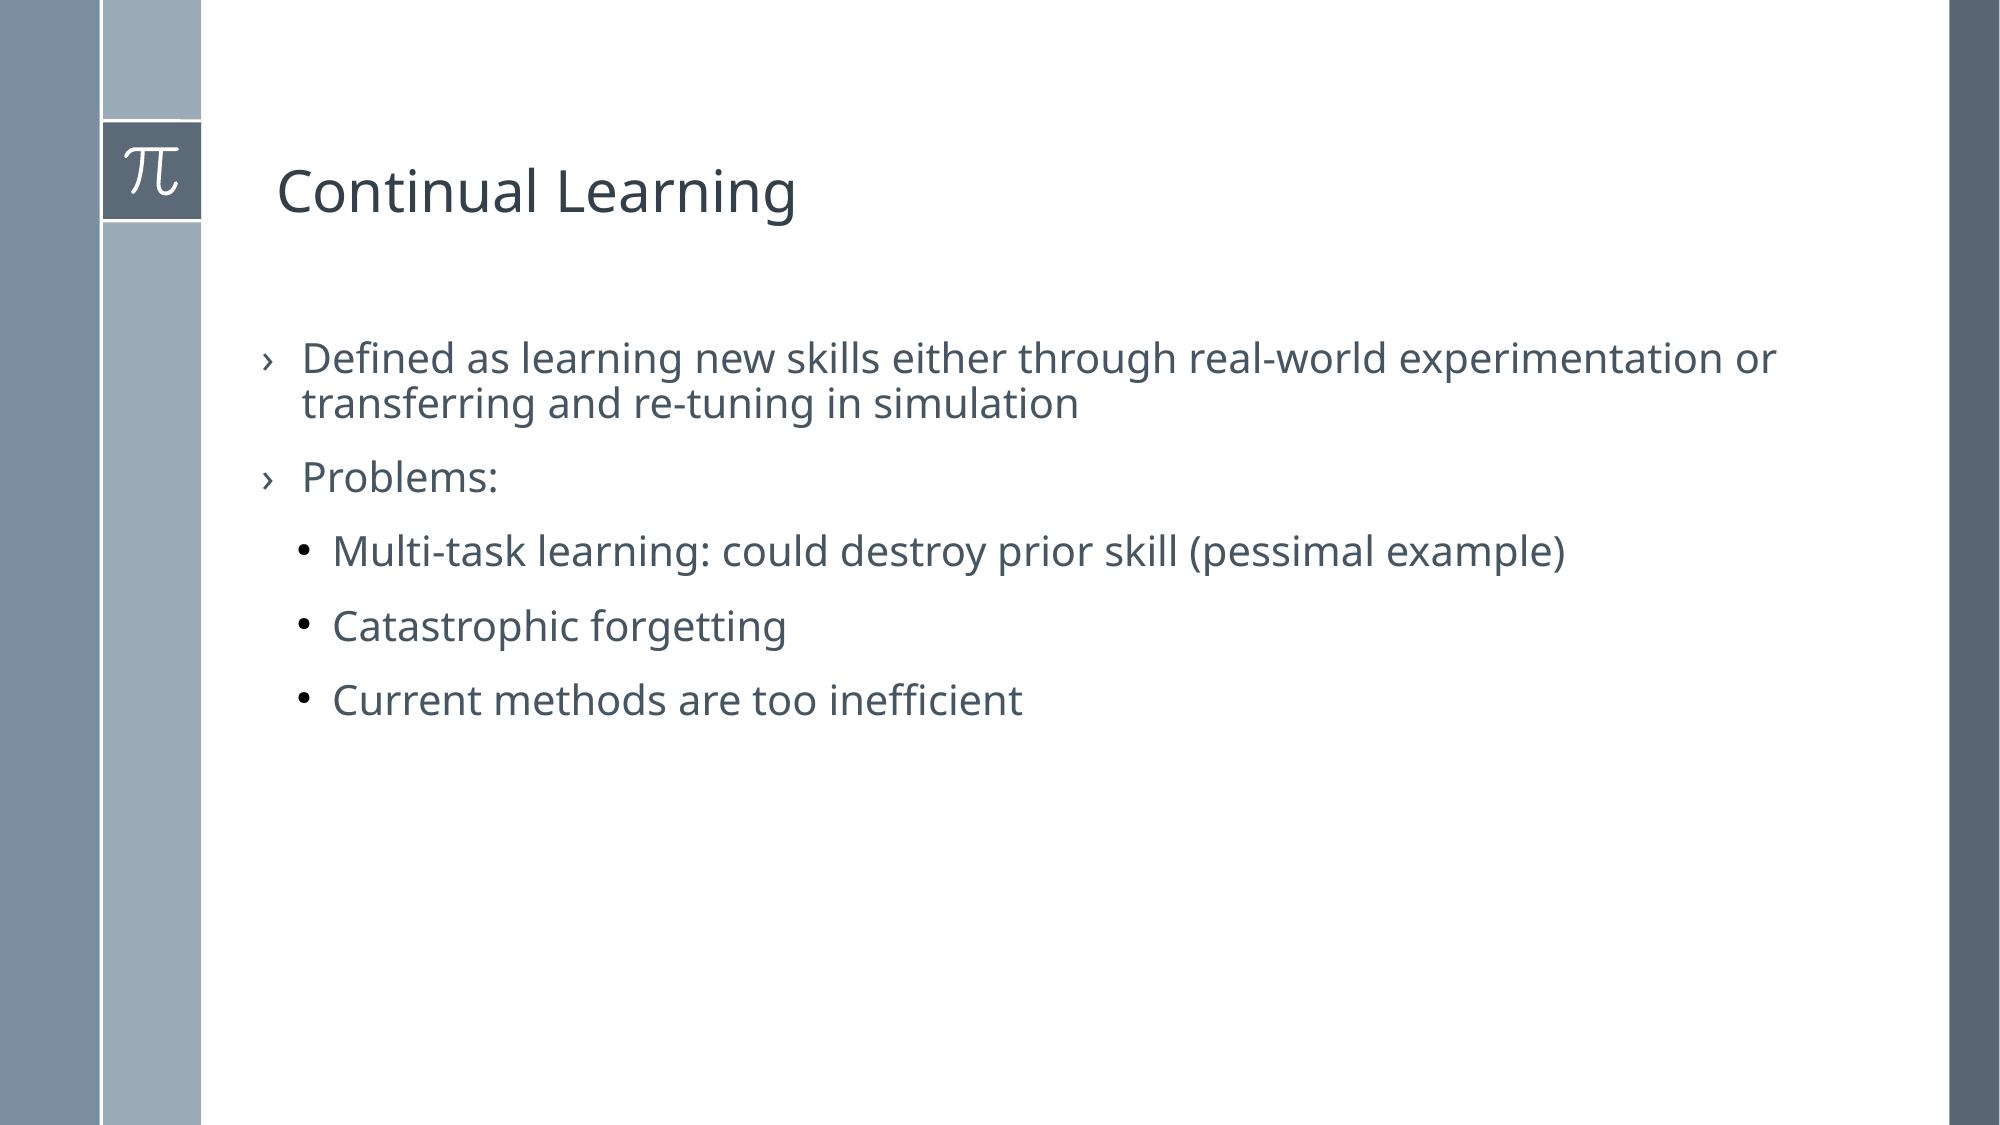

Continual Learning
Defined as learning new skills either through real-world experimentation or transferring and re-tuning in simulation
Problems:
Multi-task learning: could destroy prior skill (pessimal example)
Catastrophic forgetting
Current methods are too inefficient